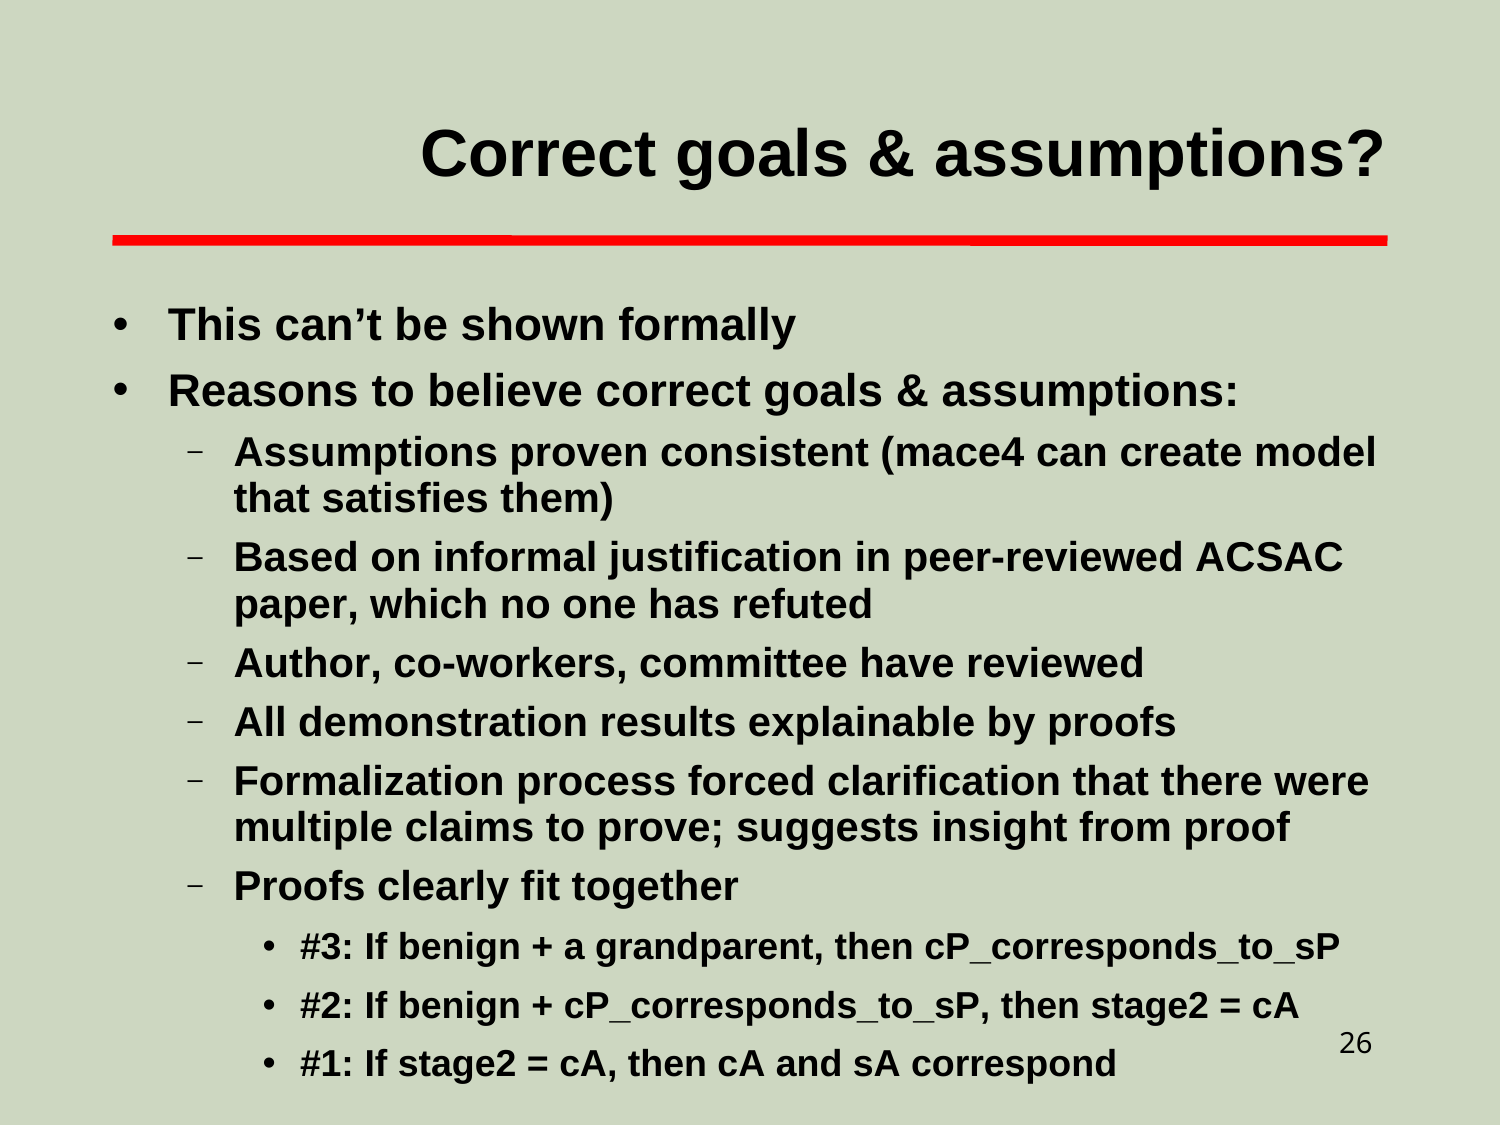

# Correct goals & assumptions?
This can’t be shown formally
Reasons to believe correct goals & assumptions:
Assumptions proven consistent (mace4 can create model that satisfies them)
Based on informal justification in peer-reviewed ACSAC paper, which no one has refuted
Author, co-workers, committee have reviewed
All demonstration results explainable by proofs
Formalization process forced clarification that there were multiple claims to prove; suggests insight from proof
Proofs clearly fit together
#3: If benign + a grandparent, then cP_corresponds_to_sP
#2: If benign + cP_corresponds_to_sP, then stage2 = cA
#1: If stage2 = cA, then cA and sA correspond